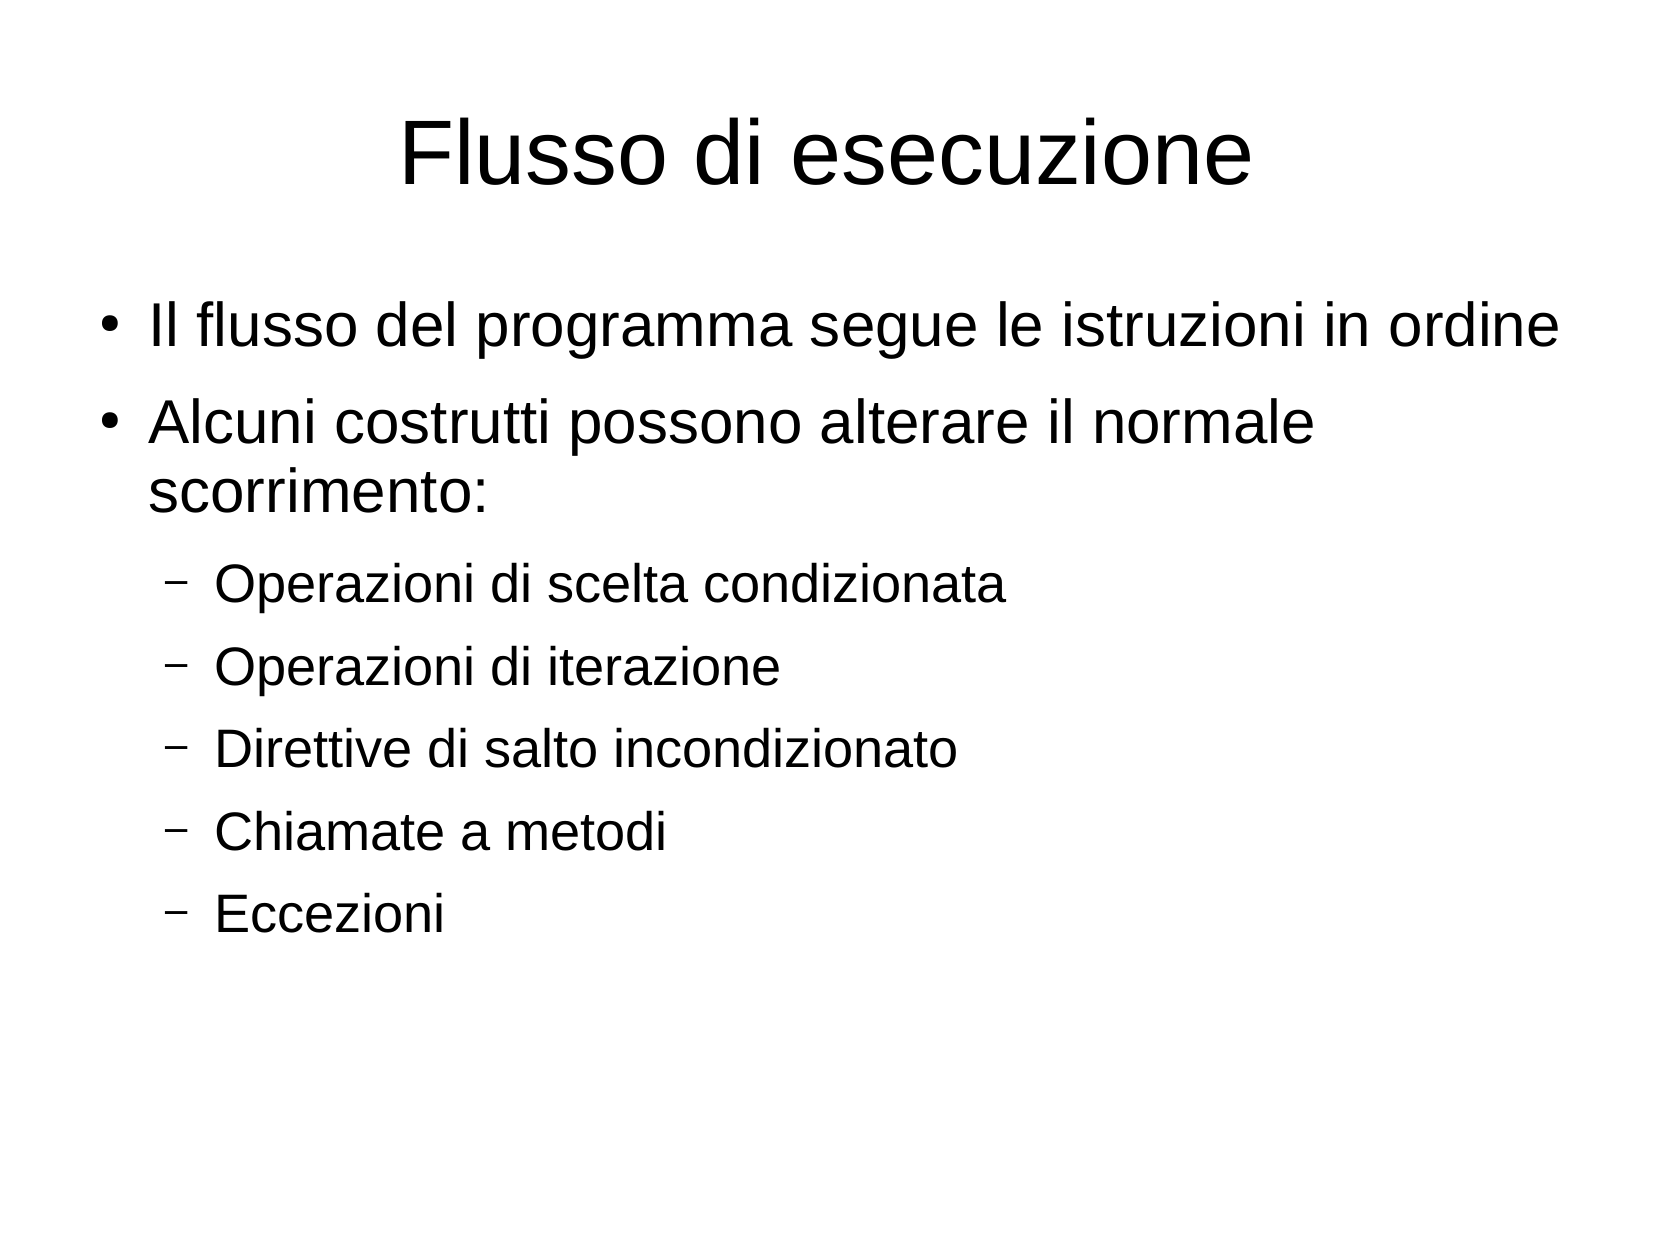

# Flusso di esecuzione
Il flusso del programma segue le istruzioni in ordine
Alcuni costrutti possono alterare il normale scorrimento:
Operazioni di scelta condizionata
Operazioni di iterazione
Direttive di salto incondizionato
Chiamate a metodi
Eccezioni